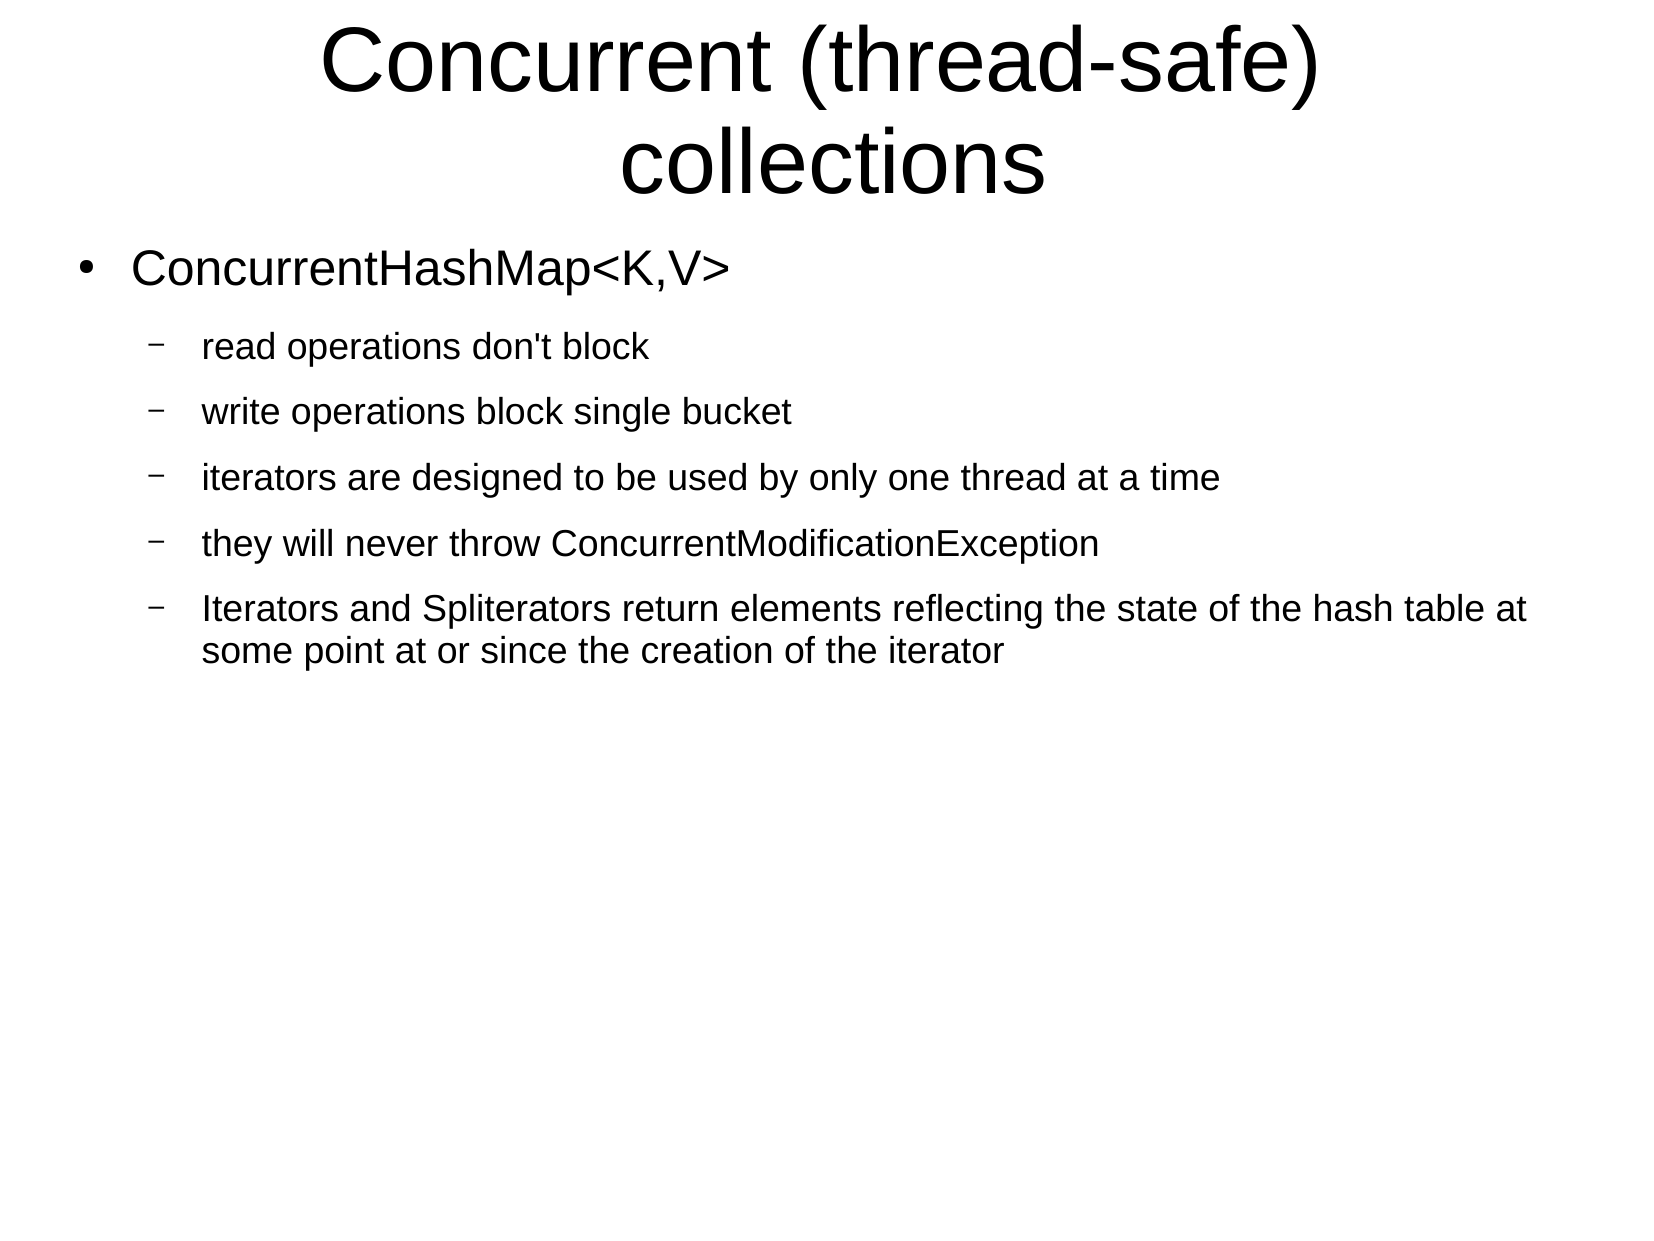

# Concurrent (thread-safe) collections
ConcurrentHashMap<K,V>
read operations don't block
write operations block single bucket
iterators are designed to be used by only one thread at a time
they will never throw ConcurrentModificationException
Iterators and Spliterators return elements reflecting the state of the hash table at some point at or since the creation of the iterator